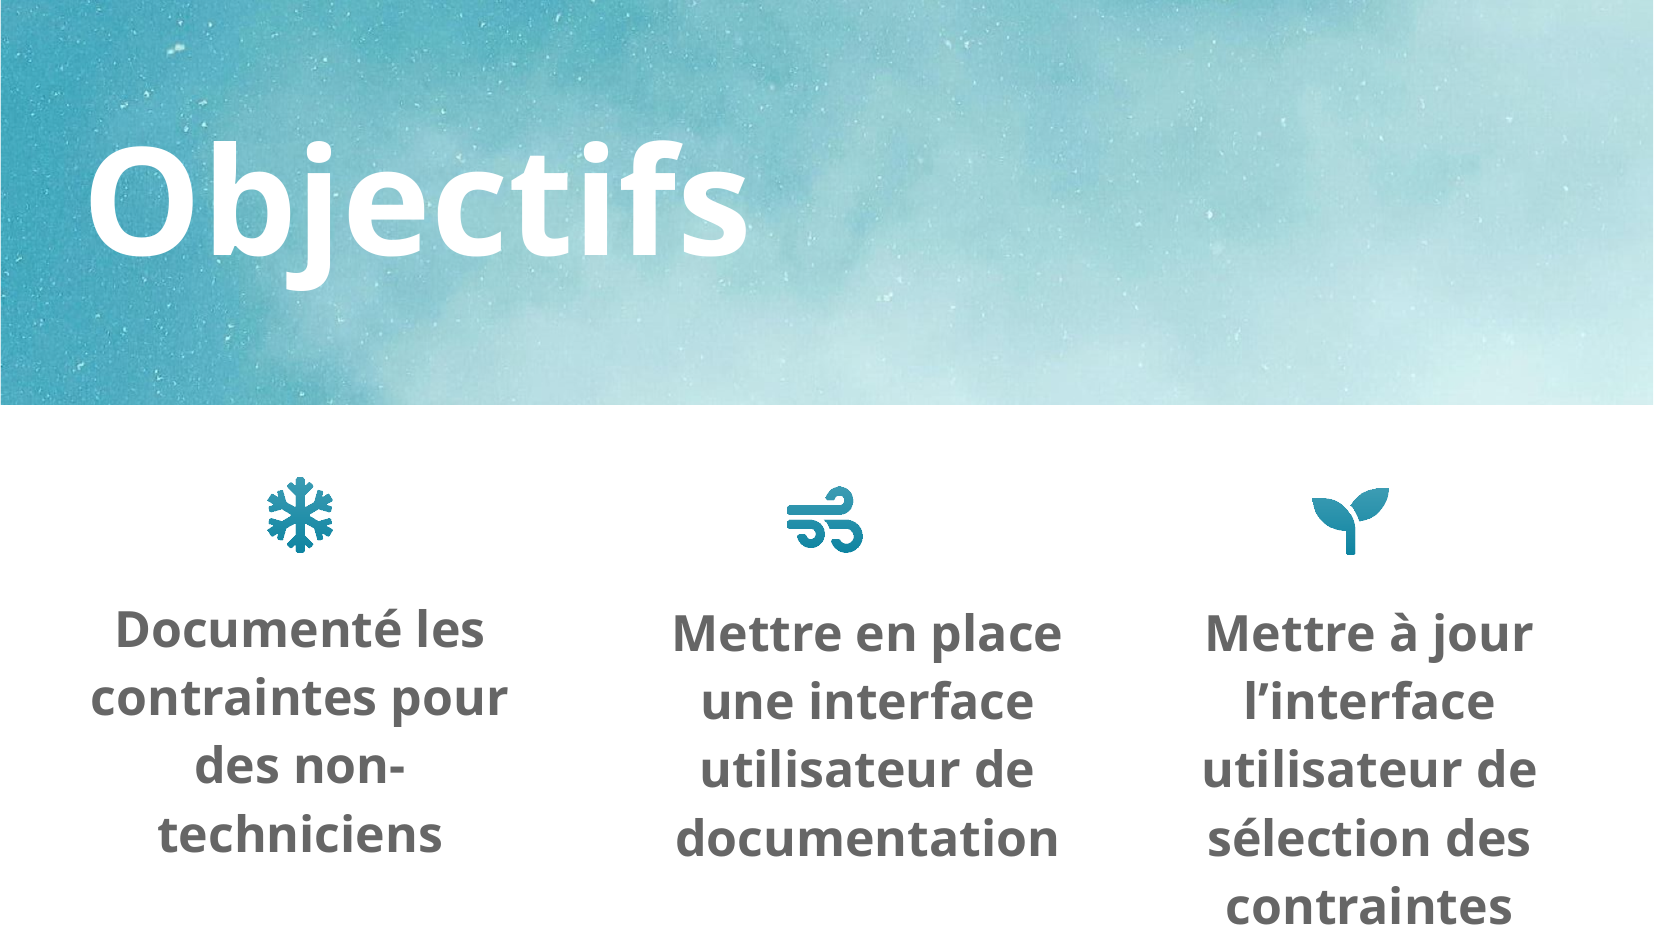

# Objectifs
Documenté les contraintes pour des non-techniciens
Mettre en place une interface utilisateur de documentation
Mettre à jour l’interface utilisateur de sélection des contraintes